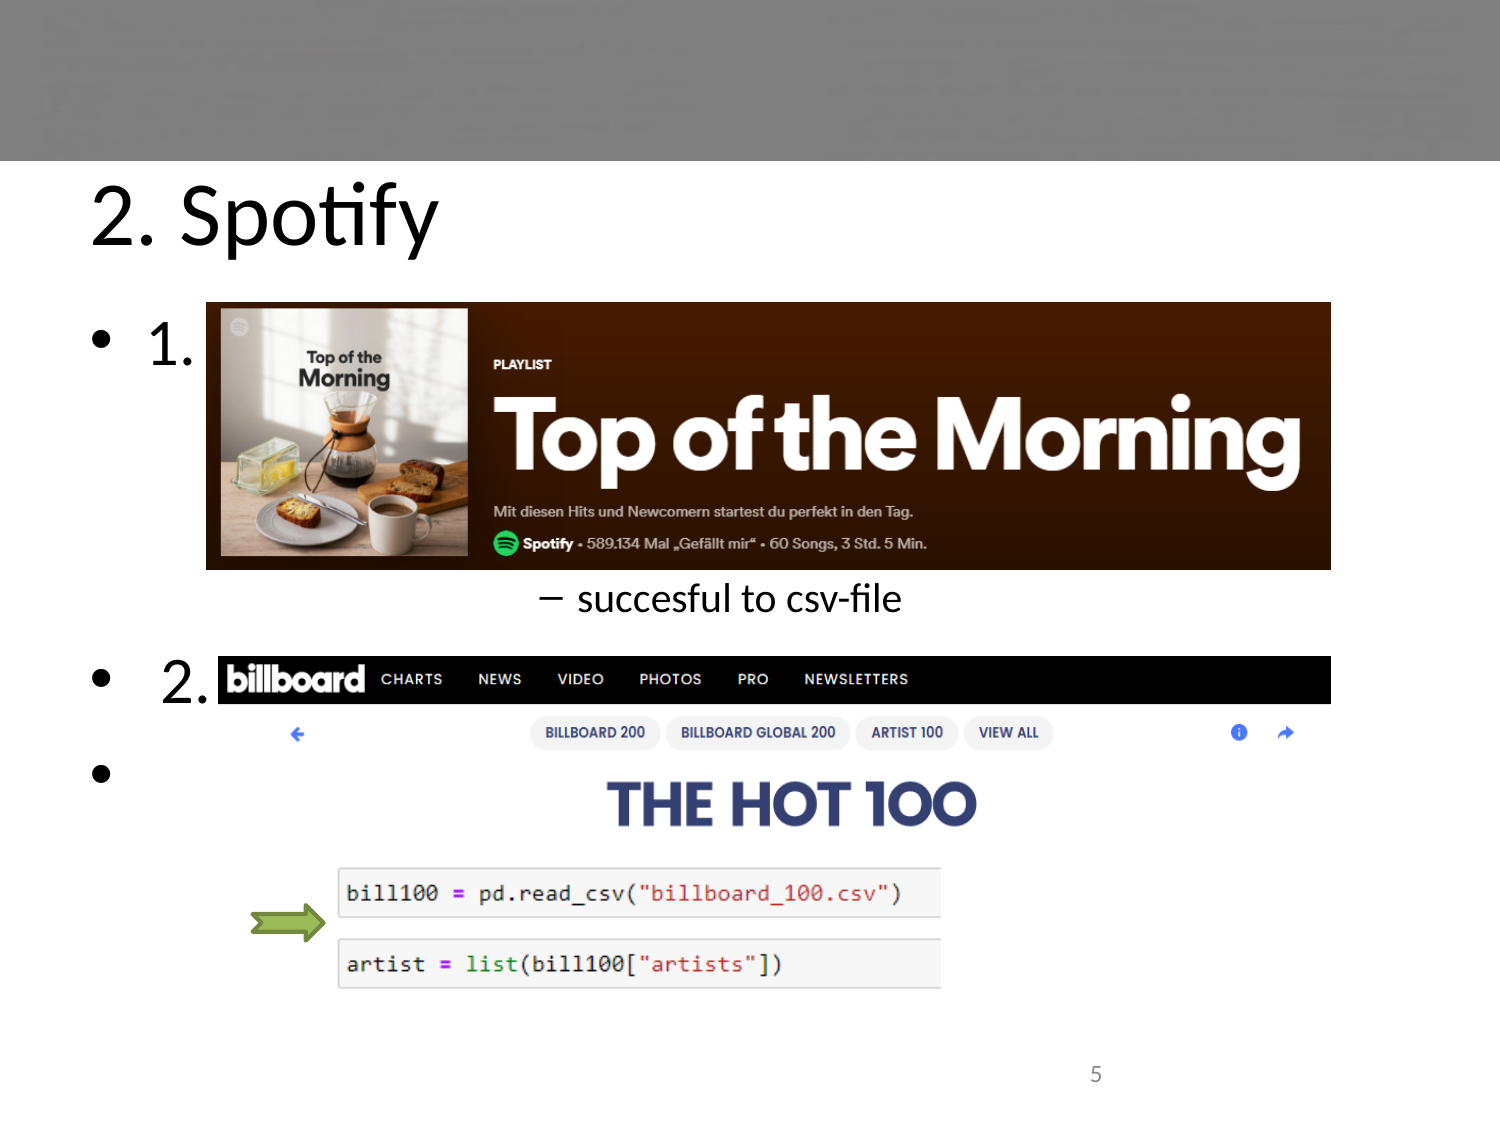

# 2. Spotify
1.
succesful to csv-file
 2.